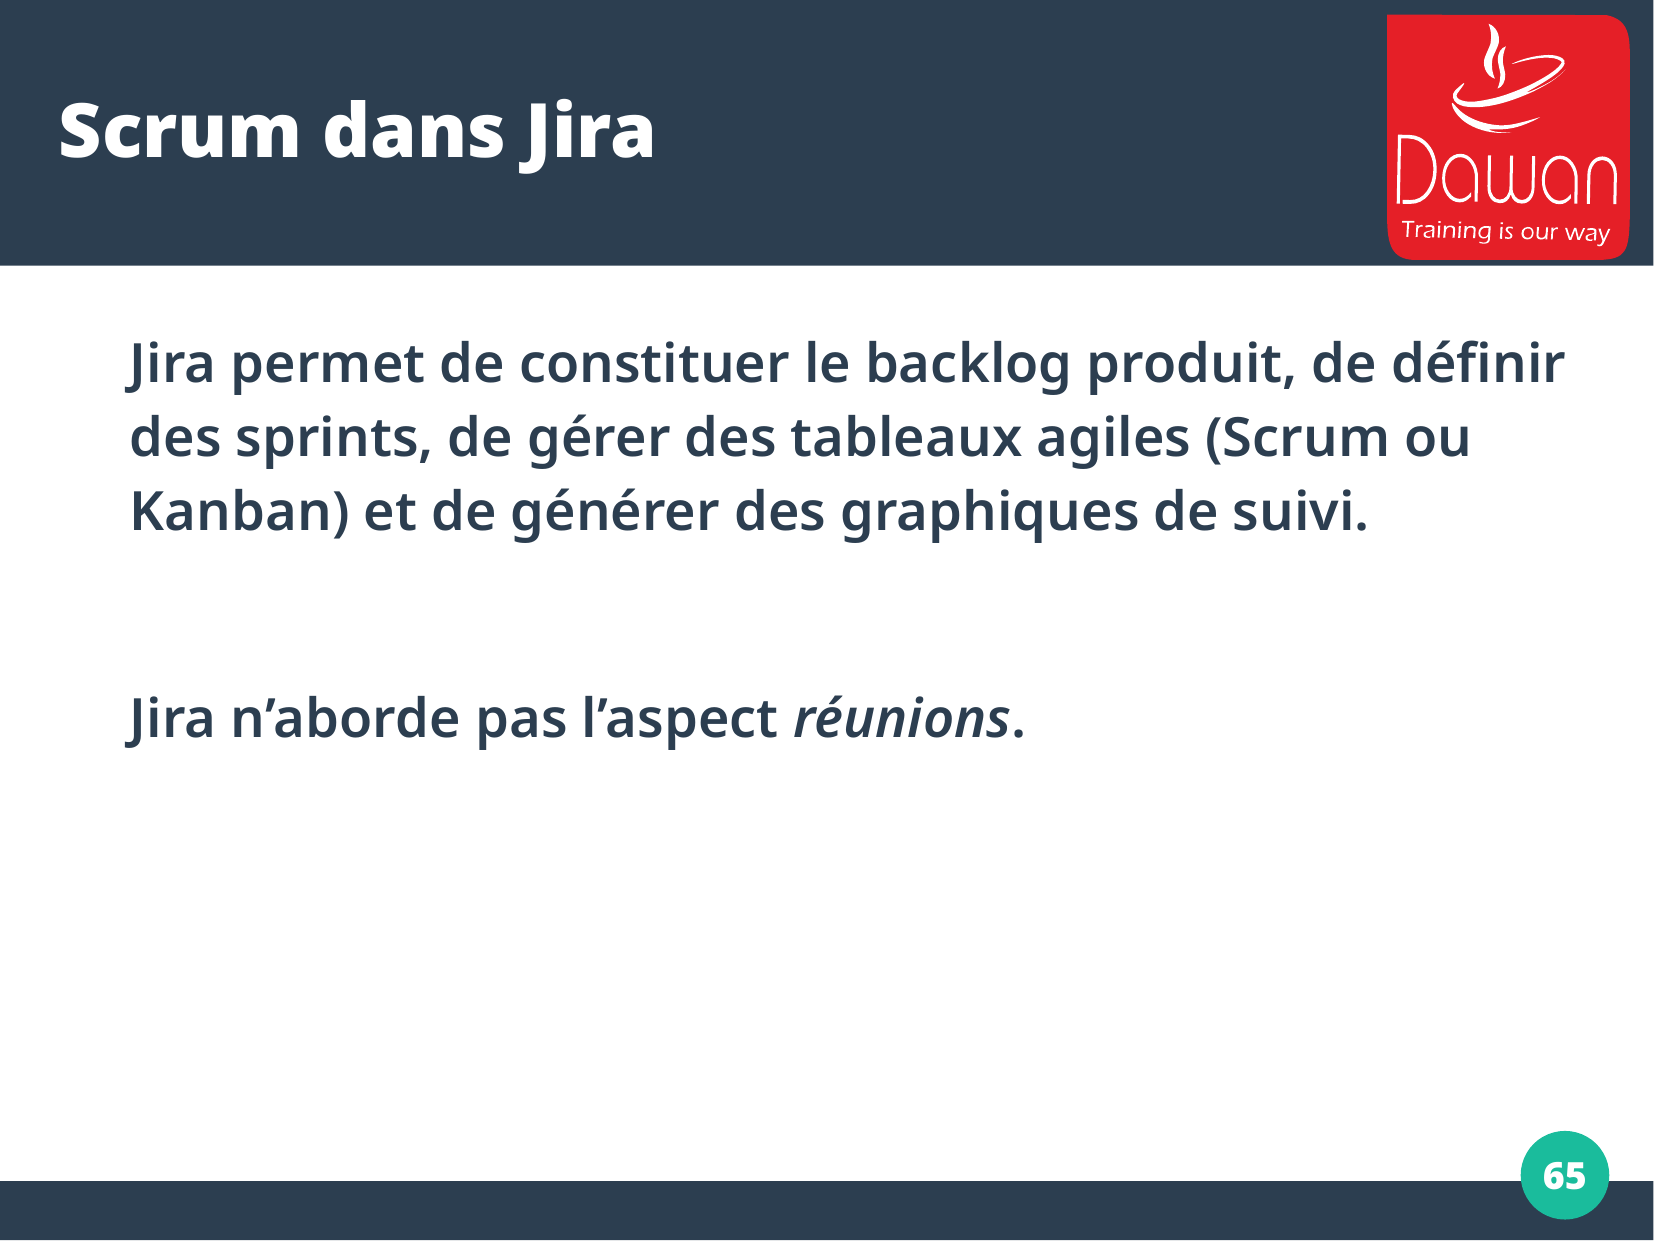

# Scrum dans Jira
Jira permet de constituer le backlog produit, de définir des sprints, de gérer des tableaux agiles (Scrum ou Kanban) et de générer des graphiques de suivi.
Jira n’aborde pas l’aspect réunions.
65